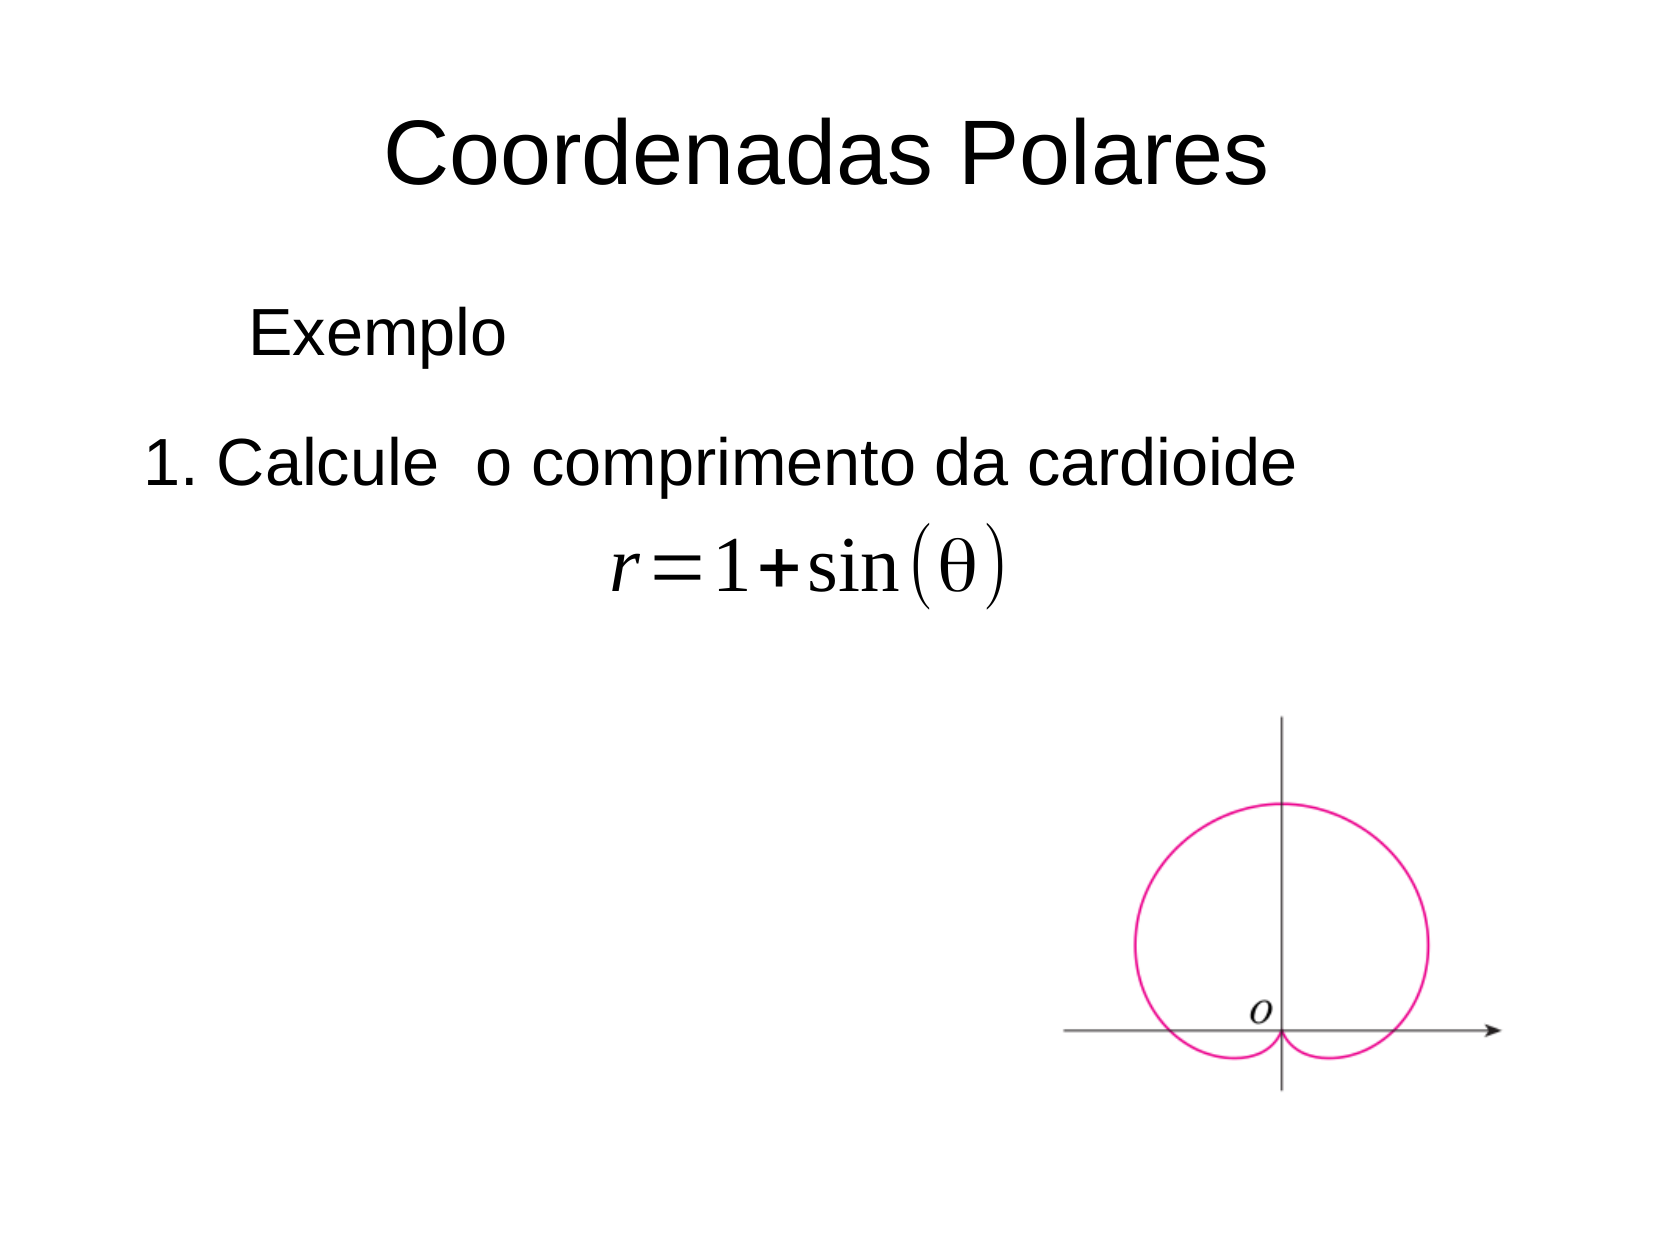

# Coordenadas Polares
Exemplo
1. Calcule o comprimento da cardioide